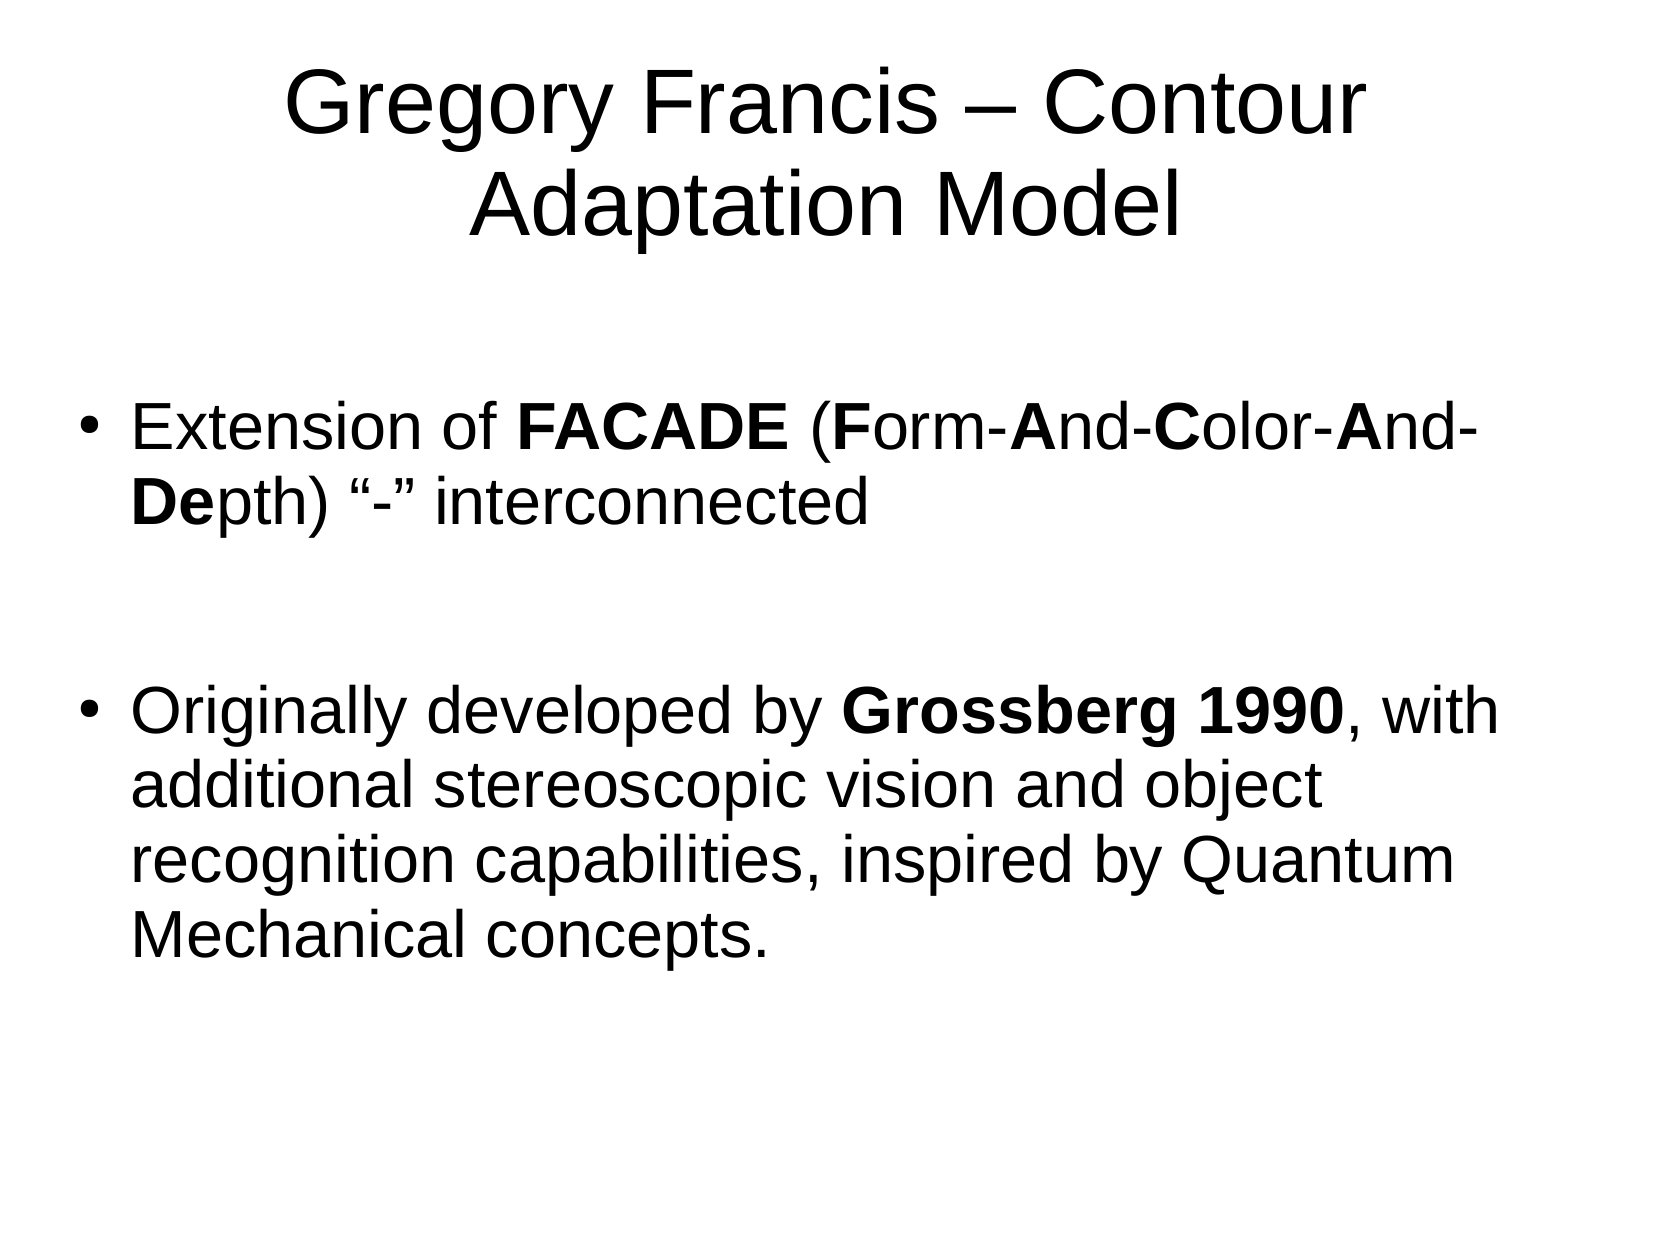

# Gregory Francis – Contour Adaptation Model
Extension of FACADE (Form-And-Color-And- Depth) “-” interconnected
Originally developed by Grossberg 1990, with additional stereoscopic vision and object recognition capabilities, inspired by Quantum Mechanical concepts.